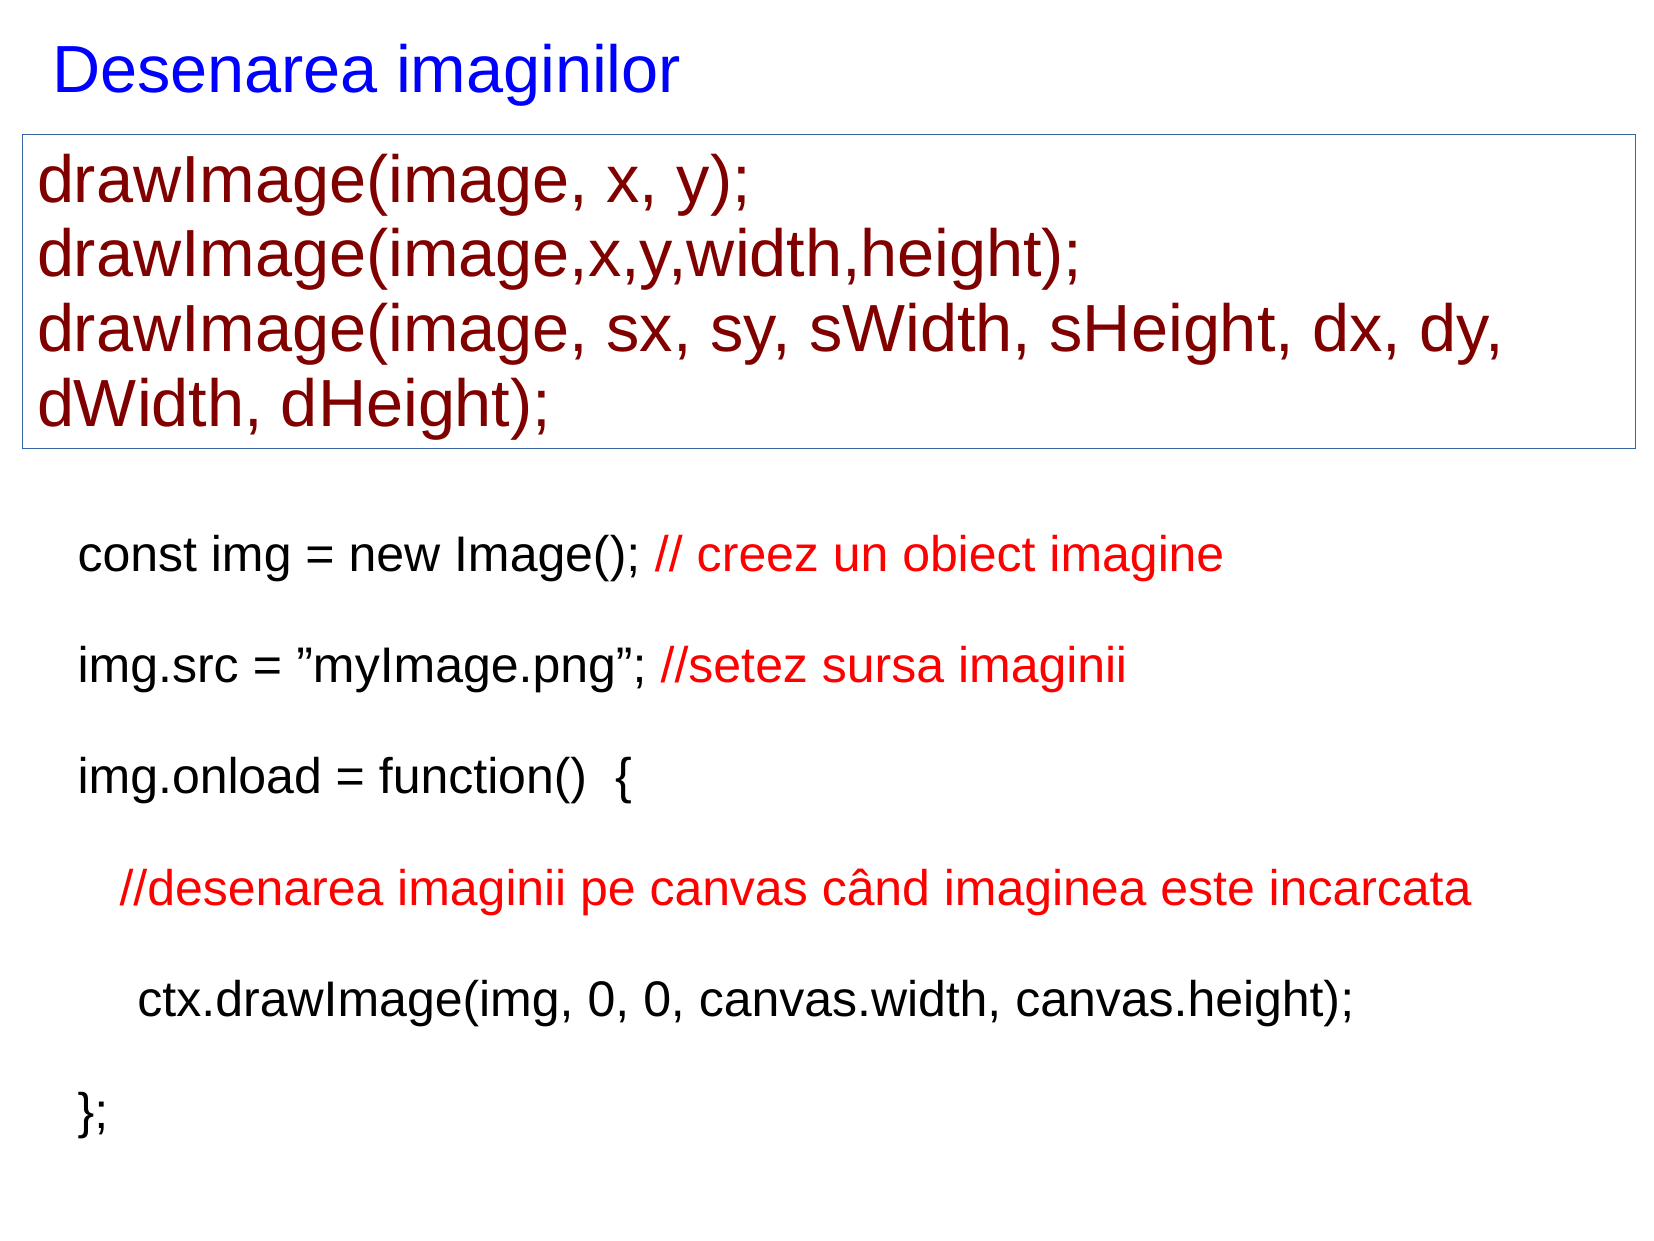

Desenarea imaginilor
drawImage(image, x, y);
drawImage(image,x,y,width,height);
drawImage(image, sx, sy, sWidth, sHeight, dx, dy, dWidth, dHeight);
 const img = new Image(); // creez un obiect imagine
 img.src = ”myImage.png”; //setez sursa imaginii
 img.onload = function() {
 //desenarea imaginii pe canvas când imaginea este incarcata
	ctx.drawImage(img, 0, 0, canvas.width, canvas.height);
 };